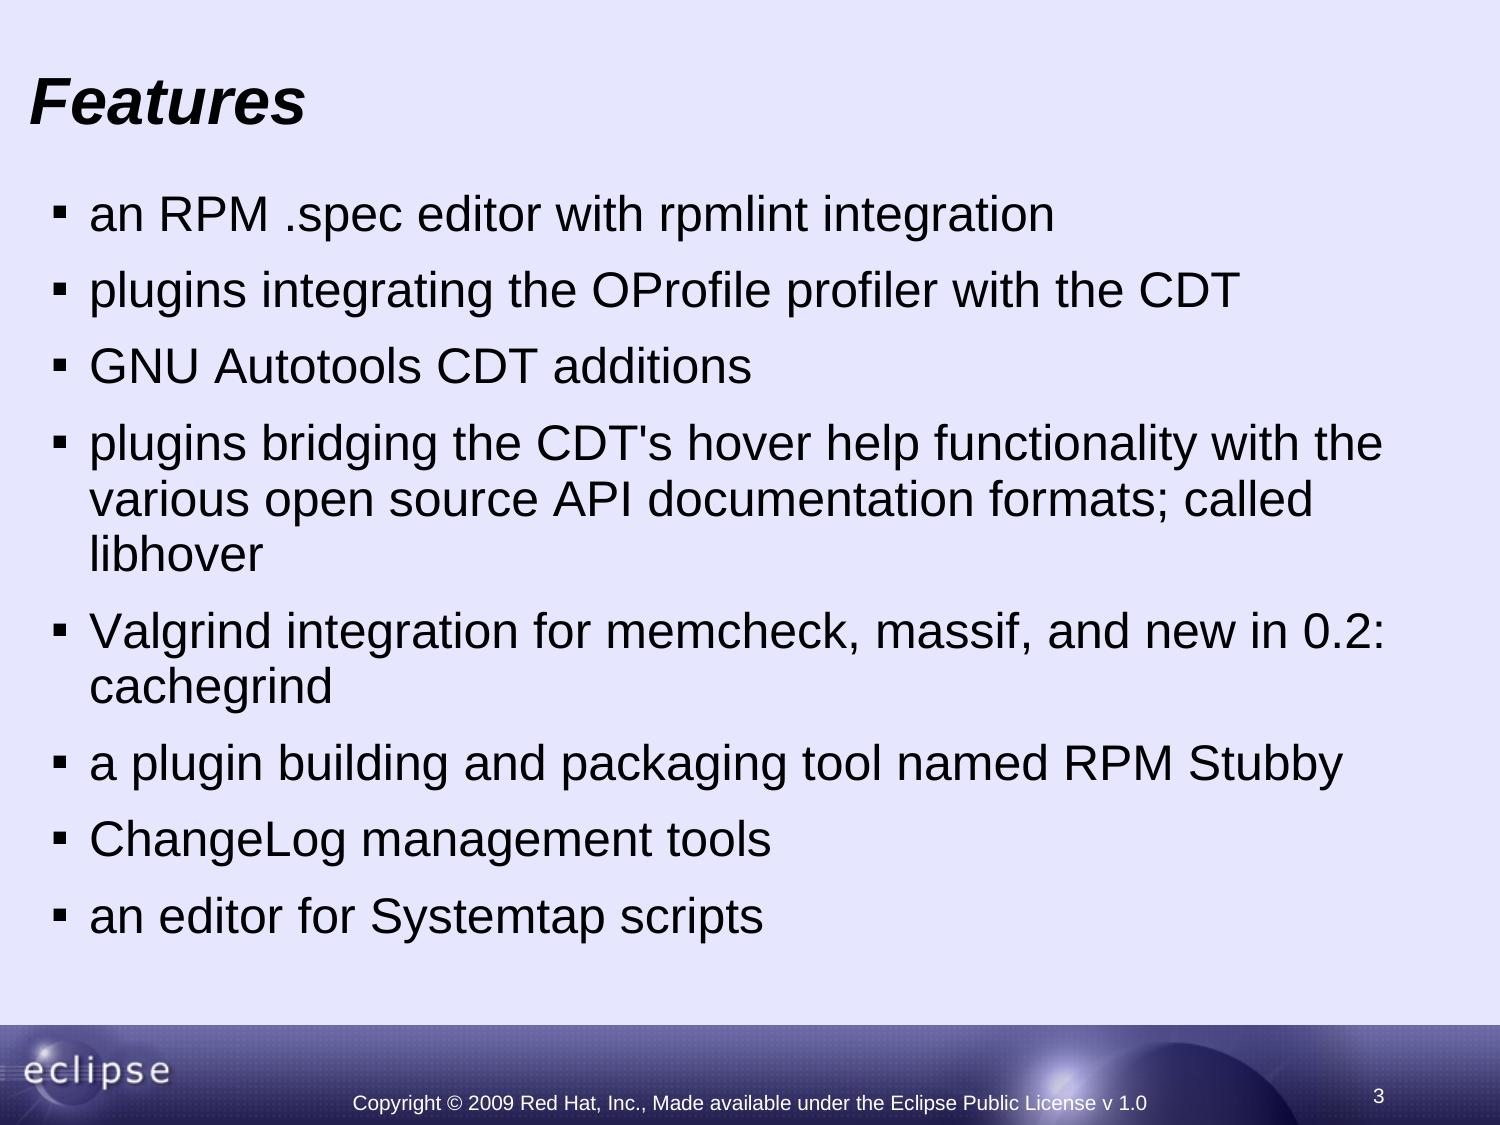

# Features
an RPM .spec editor with rpmlint integration
plugins integrating the OProfile profiler with the CDT
GNU Autotools CDT additions
plugins bridging the CDT's hover help functionality with the various open source API documentation formats; called libhover
Valgrind integration for memcheck, massif, and new in 0.2: cachegrind
a plugin building and packaging tool named RPM Stubby
ChangeLog management tools
an editor for Systemtap scripts